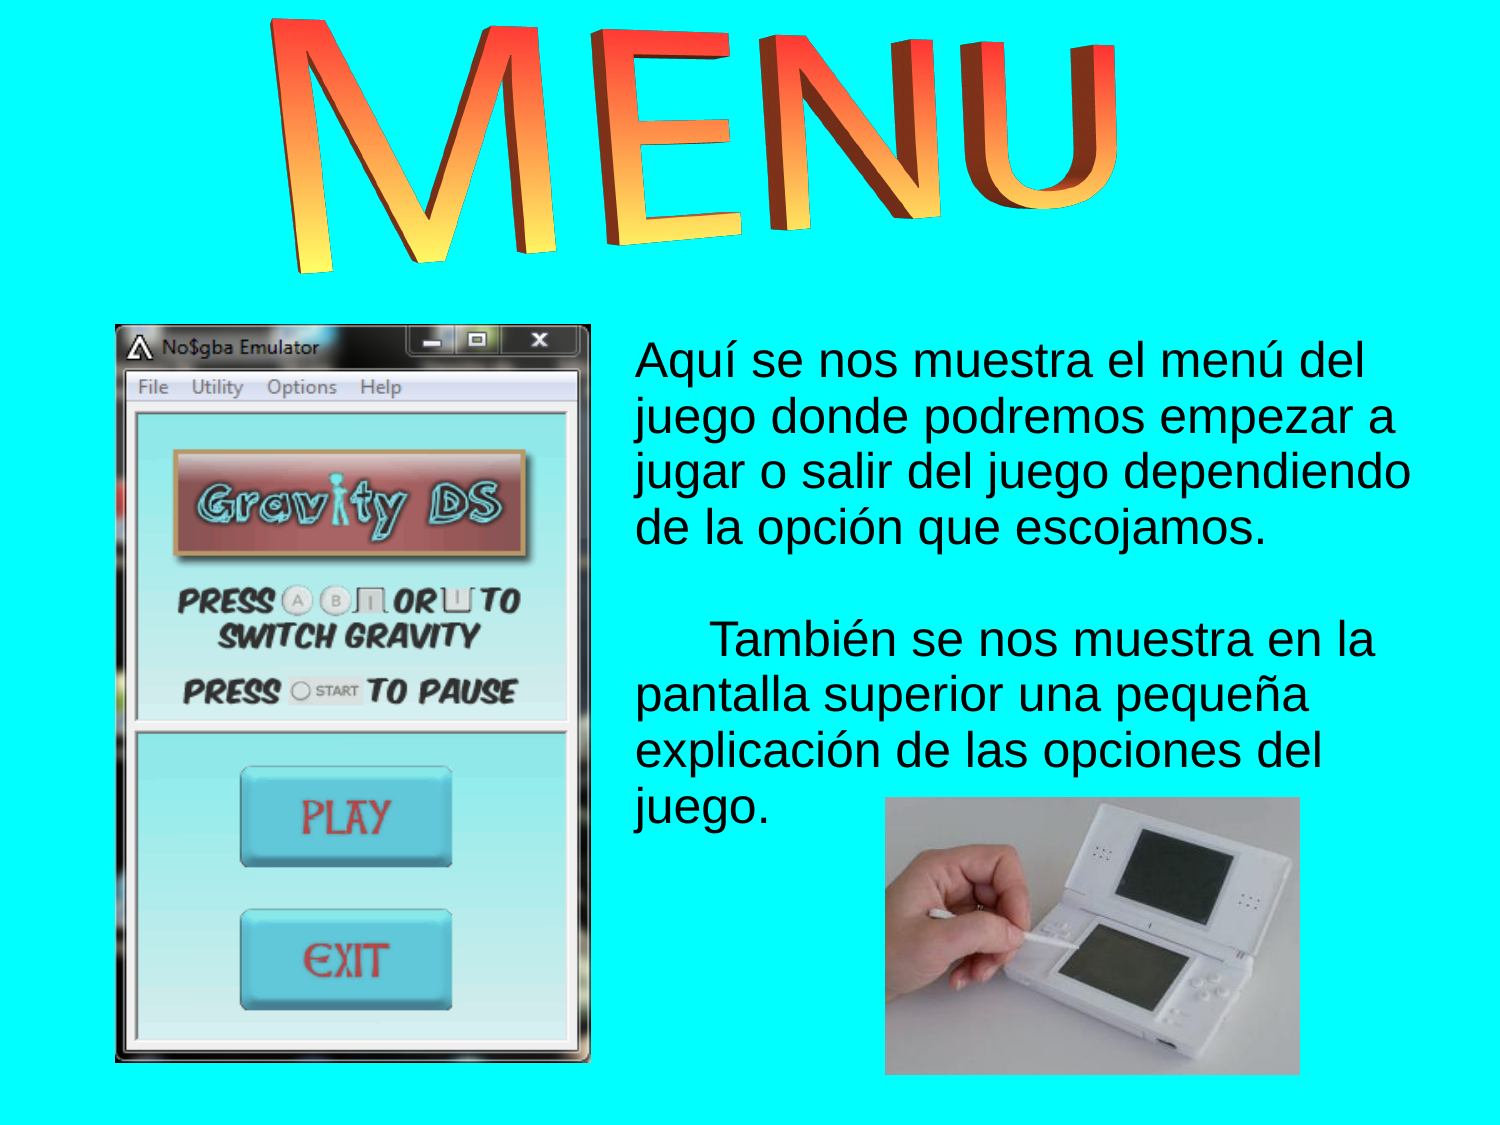

MENU
#
Aquí se nos muestra el menú del juego donde podremos empezar a jugar o salir del juego dependiendo de la opción que escojamos.
	También se nos muestra en la pantalla superior una pequeña explicación de las opciones del juego.